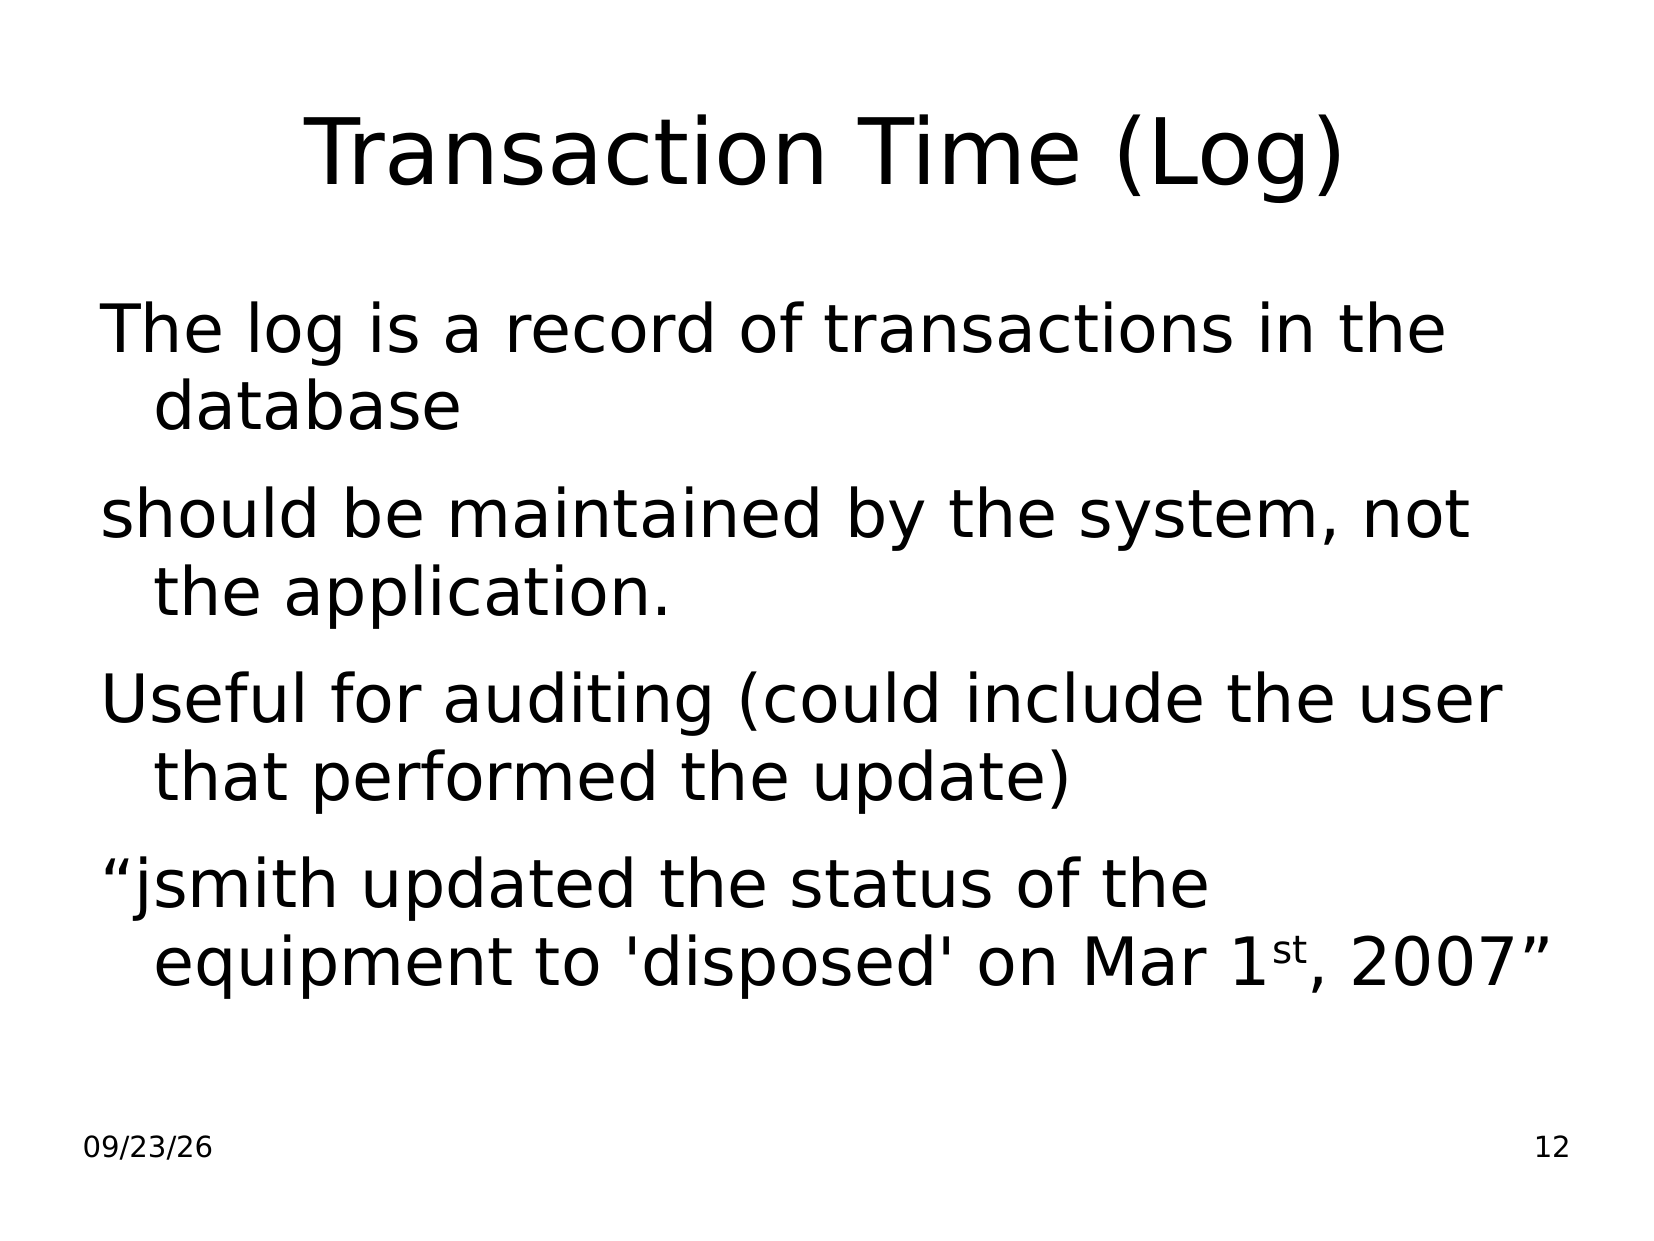

# Transaction Time (Log)
The log is a record of transactions in the database
should be maintained by the system, not the application.
Useful for auditing (could include the user that performed the update)
“jsmith updated the status of the equipment to 'disposed' on Mar 1st, 2007”
12